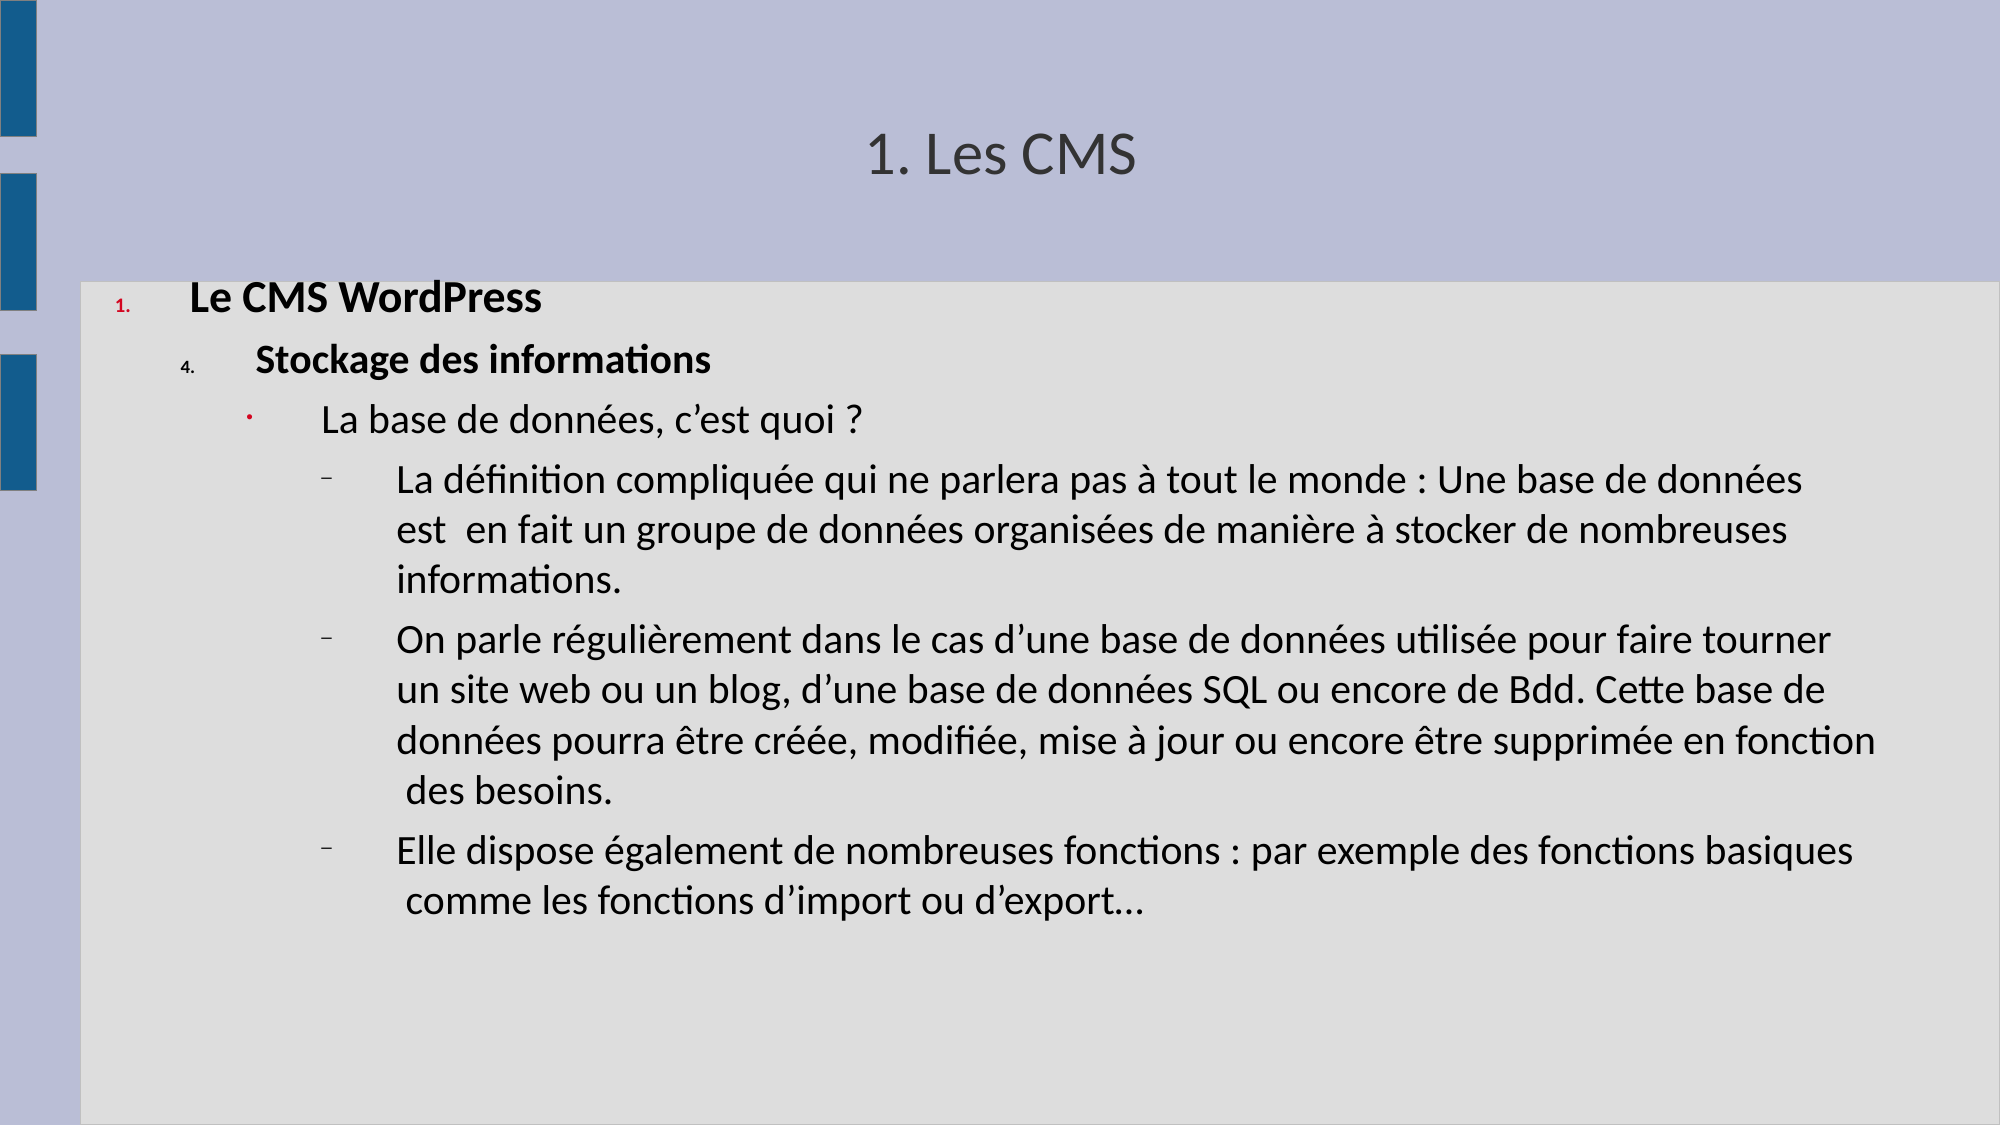

# 1. Les CMS
Le CMS WordPress
Stockage des informations
La base de données, c’est quoi ?
La définition compliquée qui ne parlera pas à tout le monde : Une base de données est en fait un groupe de données organisées de manière à stocker de nombreuses informations.
On parle régulièrement dans le cas d’une base de données utilisée pour faire tourner un site web ou un blog, d’une base de données SQL ou encore de Bdd. Cette base de données pourra être créée, modifiée, mise à jour ou encore être supprimée en fonction des besoins.
Elle dispose également de nombreuses fonctions : par exemple des fonctions basiques comme les fonctions d’import ou d’export…